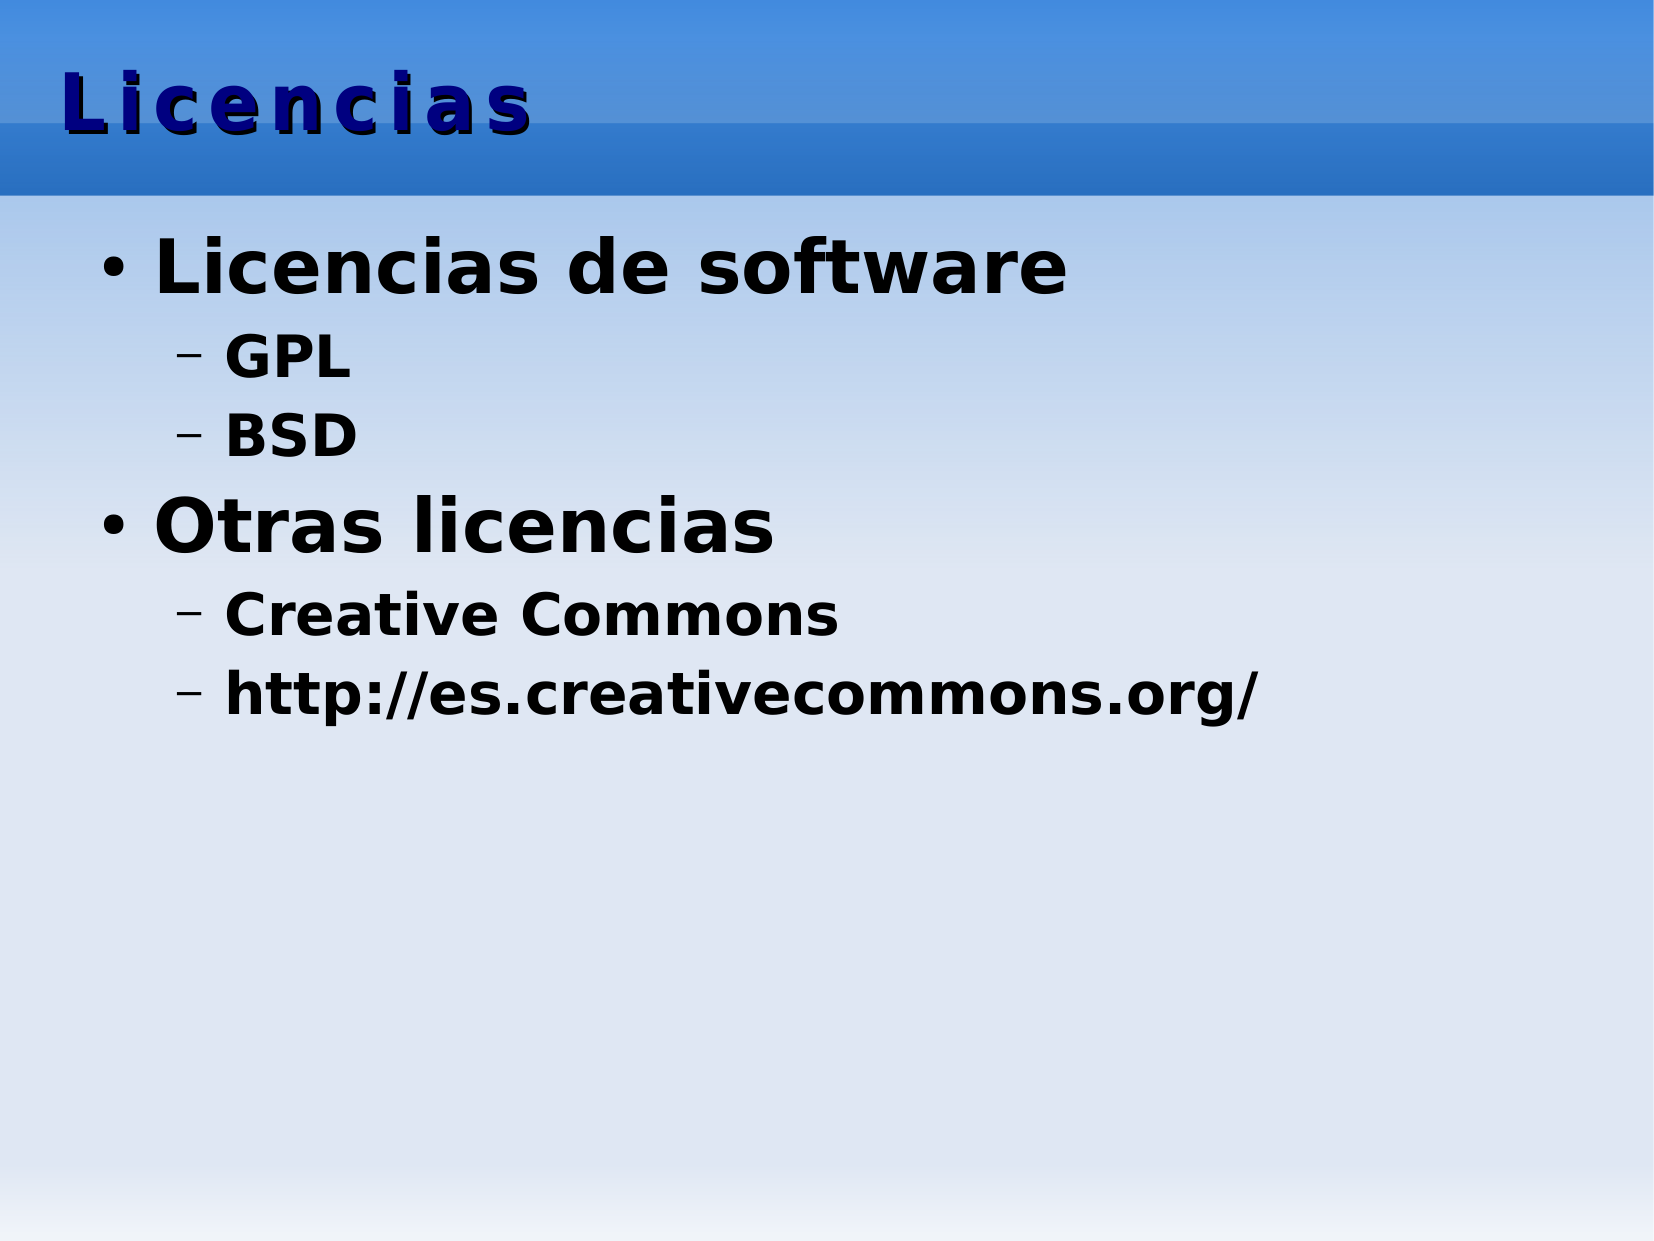

# Licencias
Licencias de software
GPL
BSD
Otras licencias
Creative Commons
http://es.creativecommons.org/